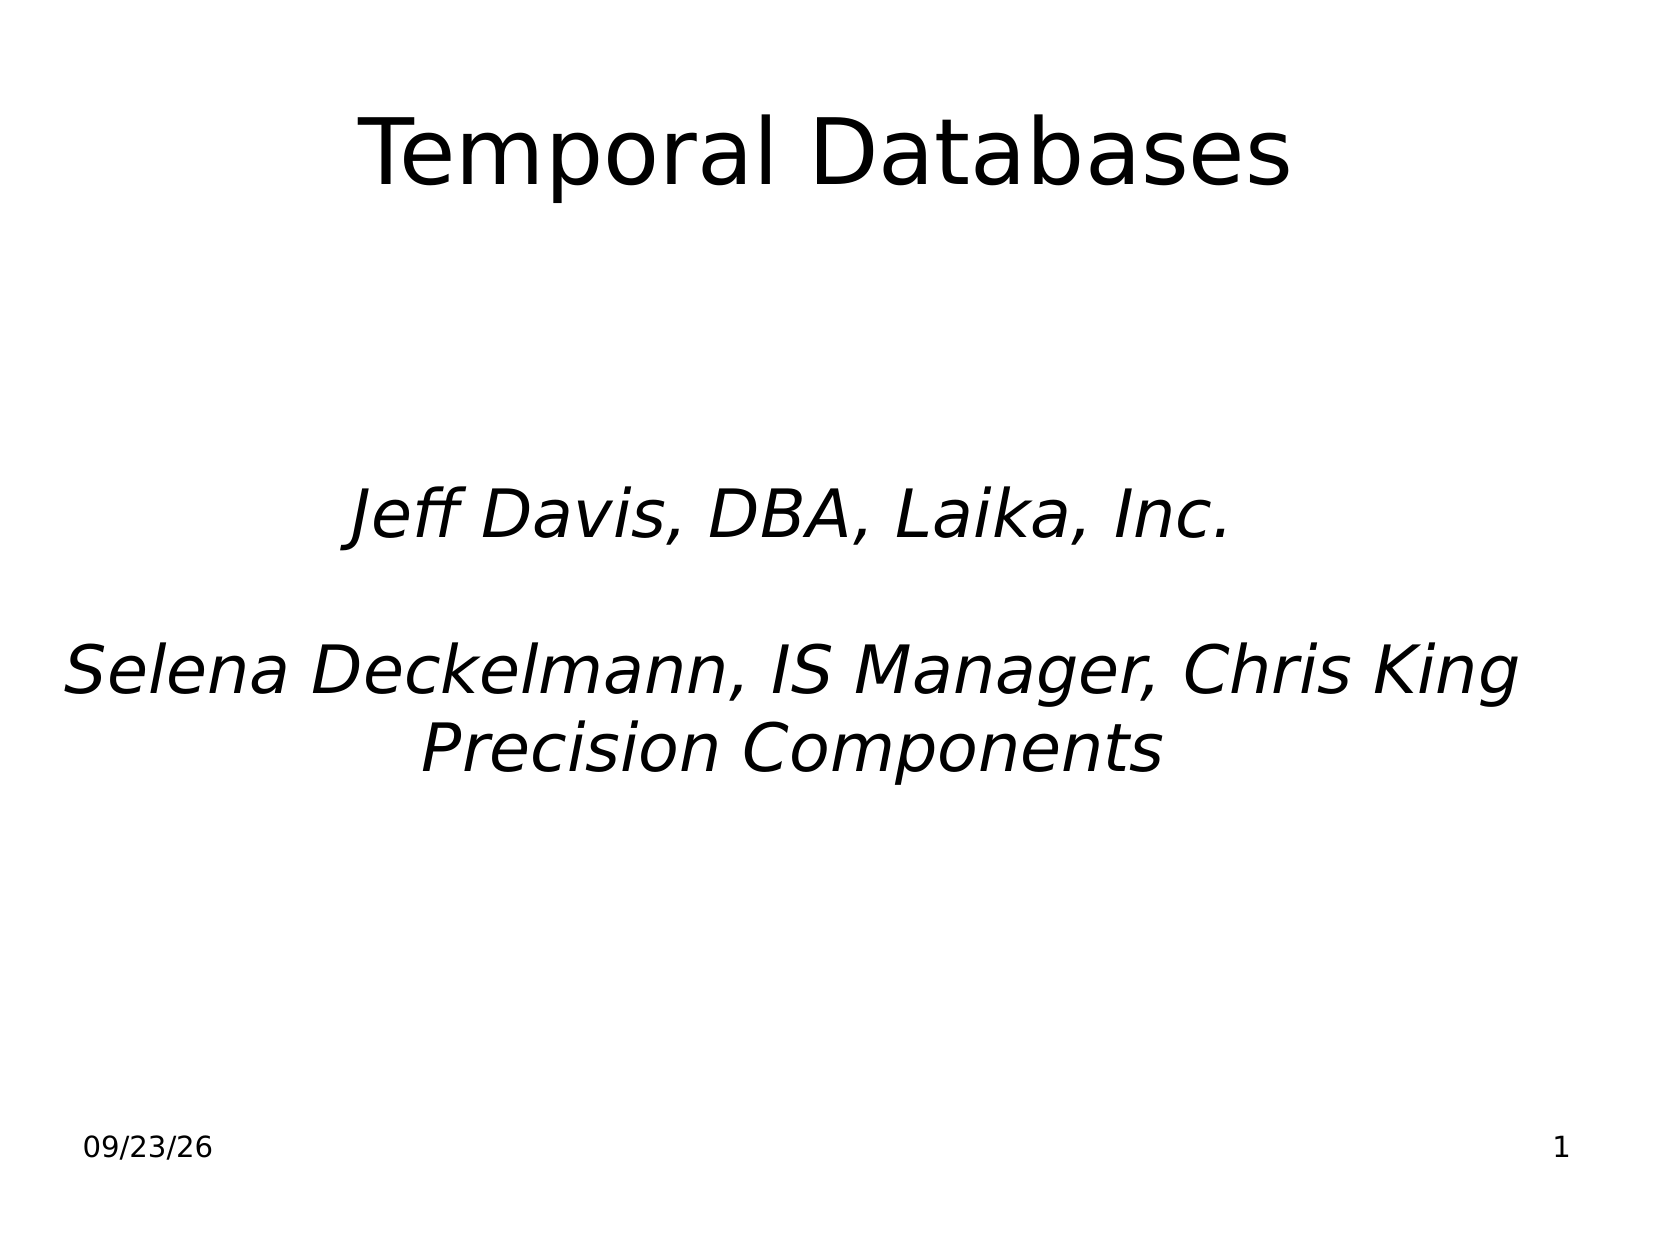

# Temporal Databases
Jeff Davis, DBA, Laika, Inc.
Selena Deckelmann, IS Manager, Chris King Precision Components
1